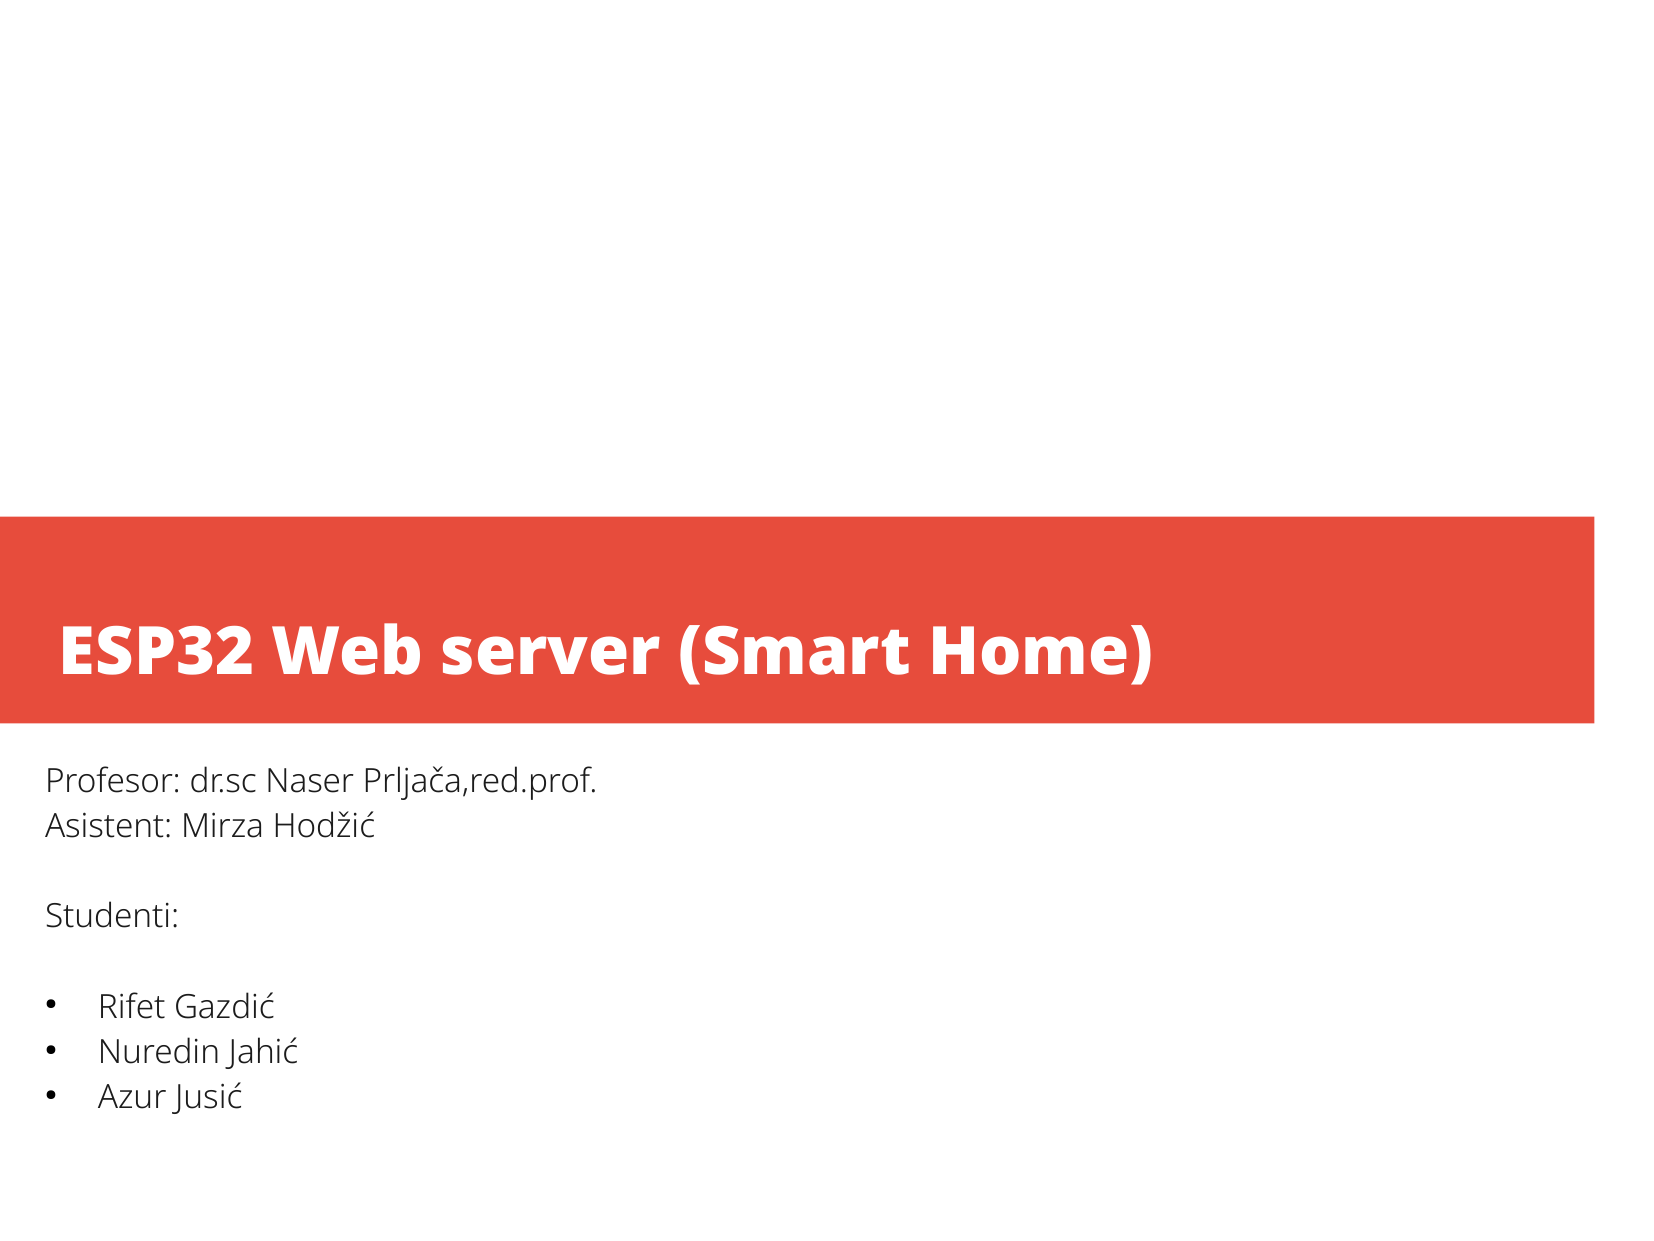

# ESP32 Web server (Smart Home)
Profesor: dr.sc Naser Prljača,red.prof.
Asistent: Mirza Hodžić
Studenti:
 Rifet Gazdić
 Nuredin Jahić
 Azur Jusić